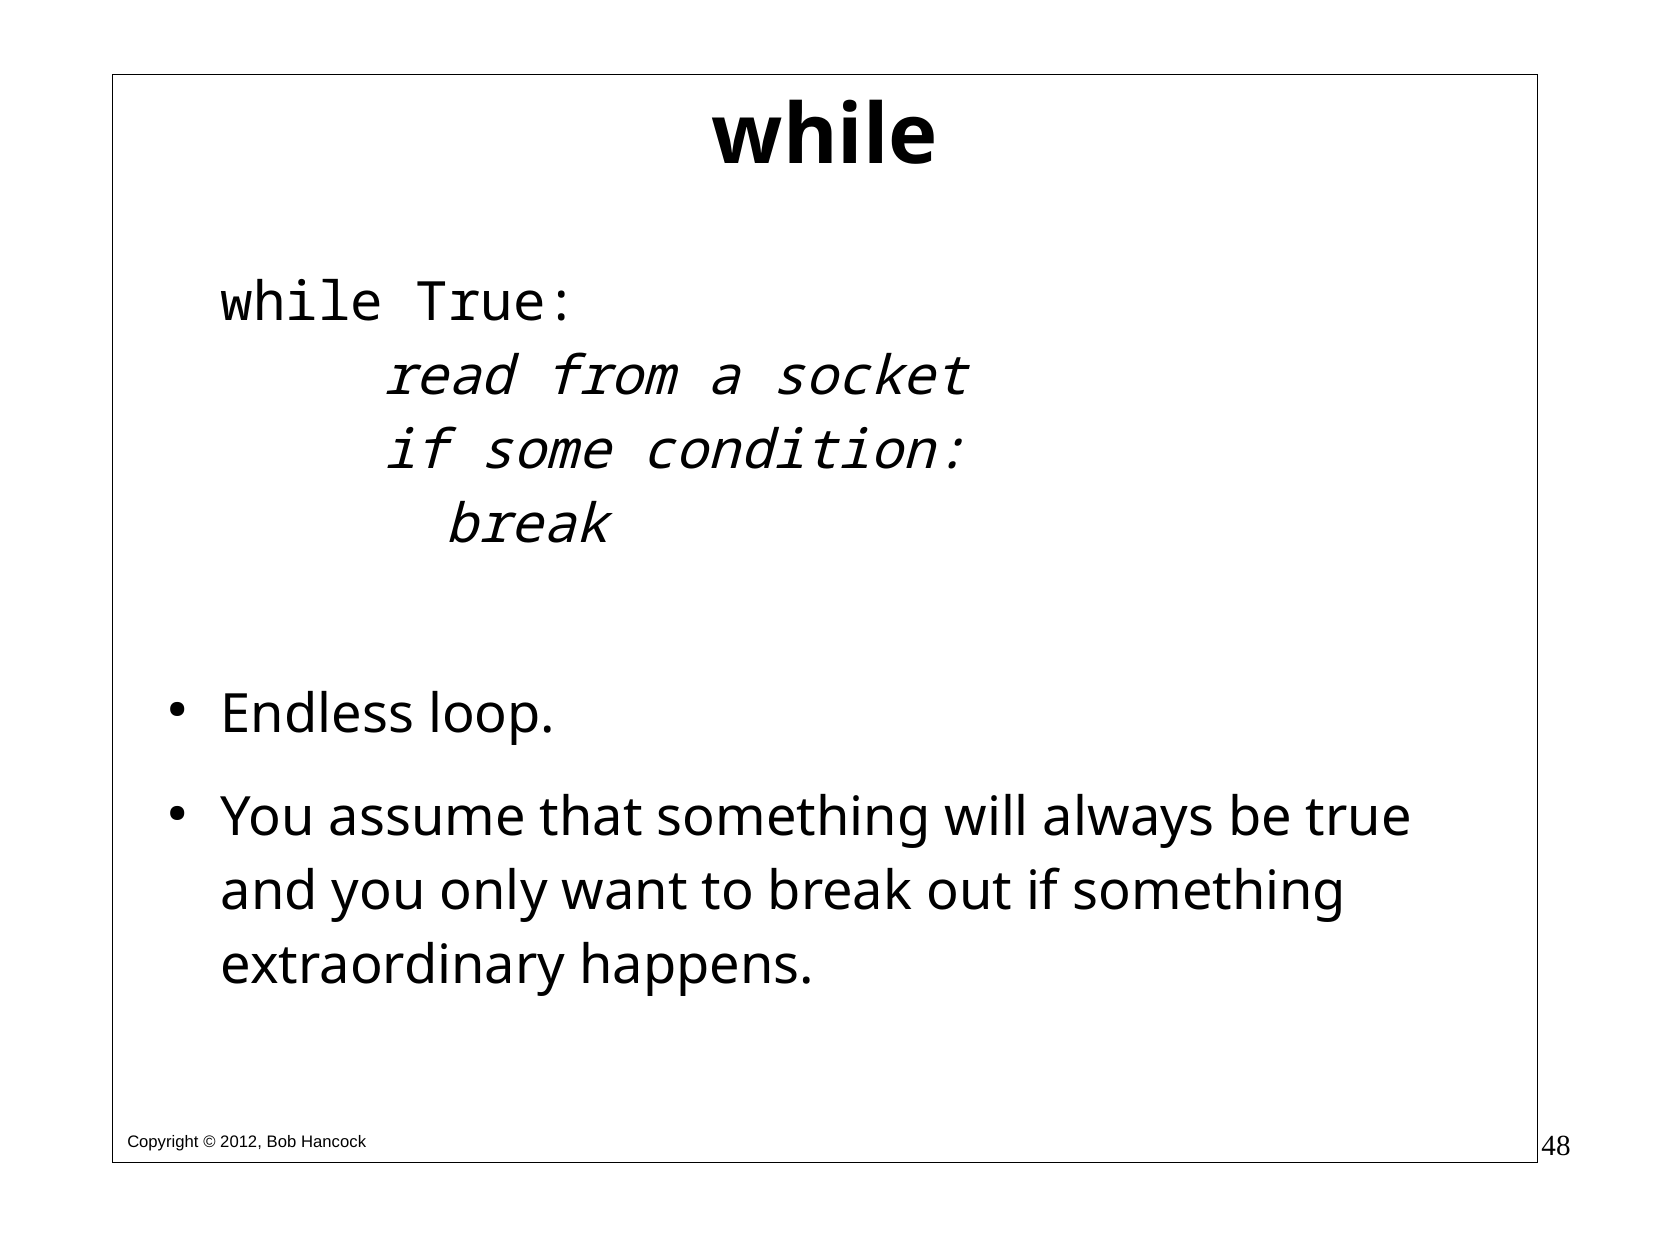

# while
while True:
 read from a socket
 if some condition:
			break
Endless loop.
You assume that something will always be true and you only want to break out if something extraordinary happens.
Copyright © 2012, Bob Hancock
48